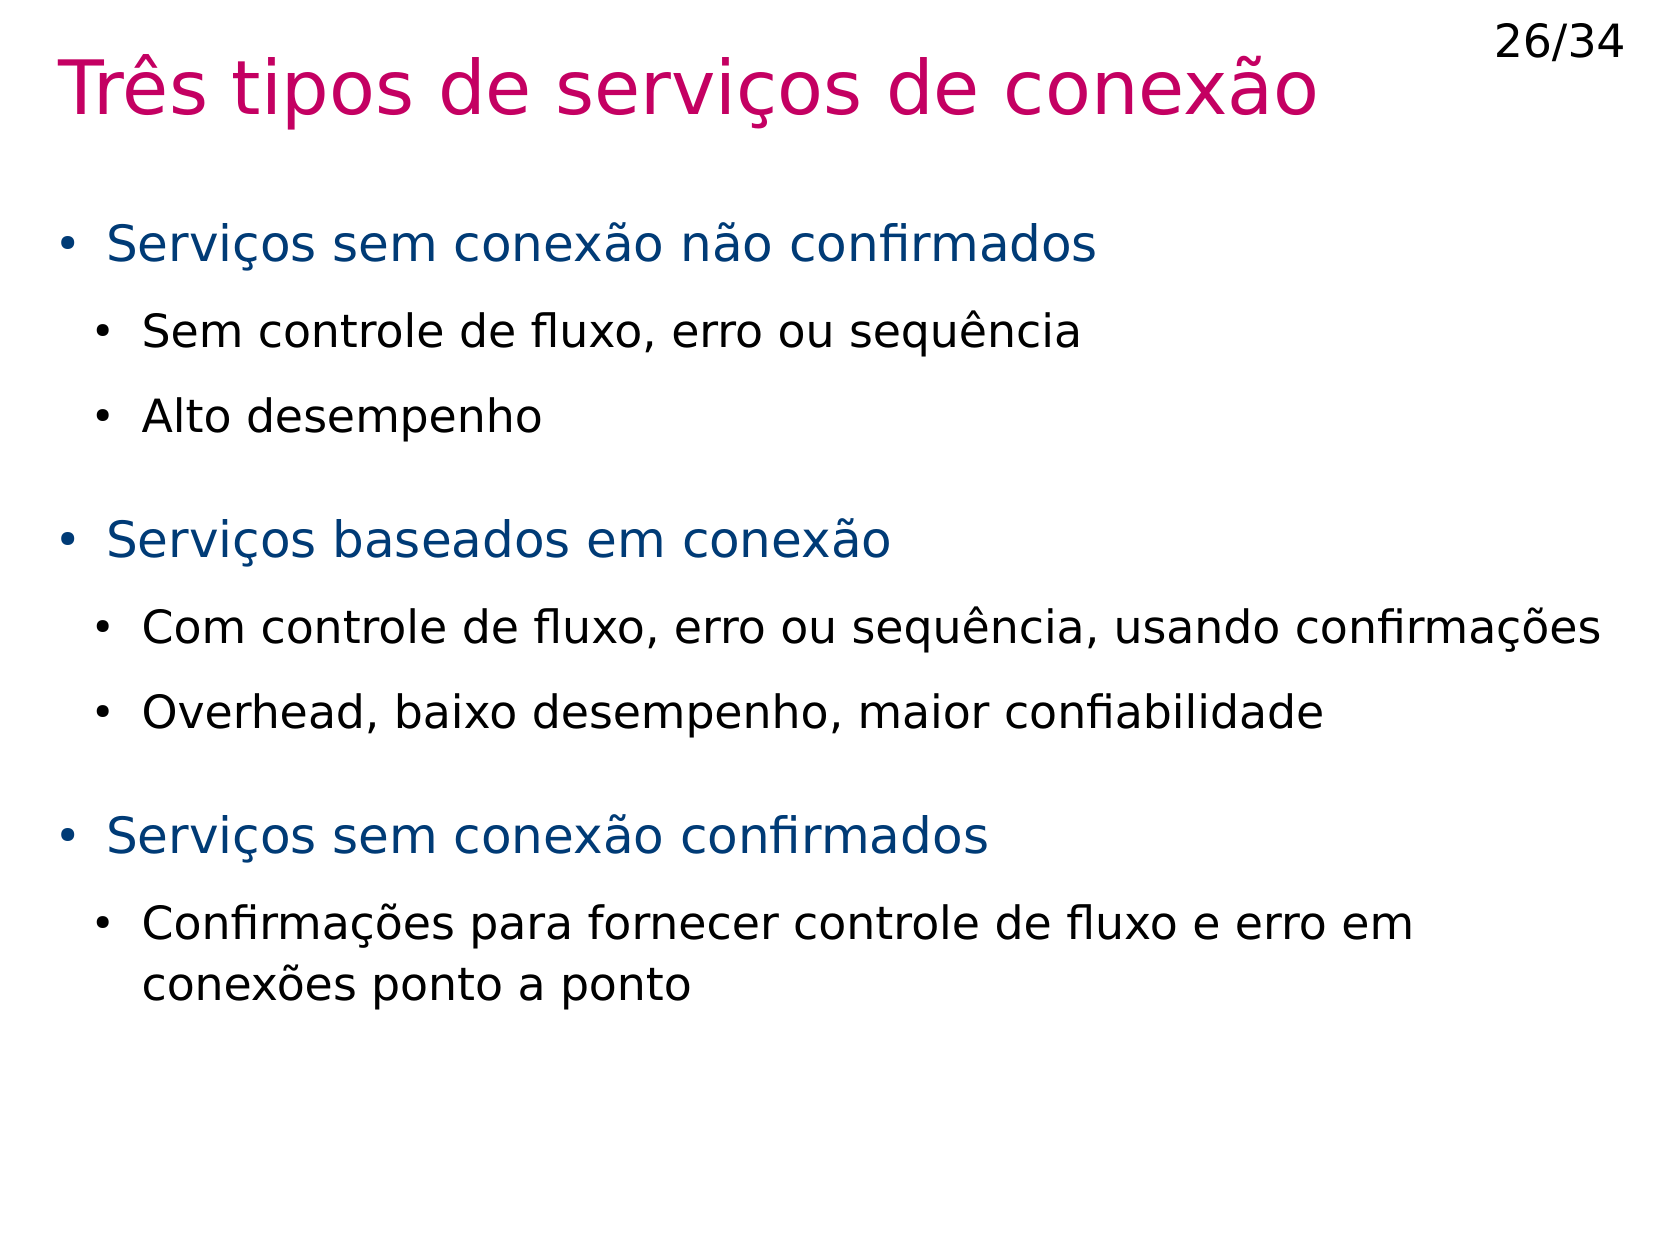

26
# Três tipos de serviços de conexão
Serviços sem conexão não confirmados
Sem controle de fluxo, erro ou sequência
Alto desempenho
Serviços baseados em conexão
Com controle de fluxo, erro ou sequência, usando confirmações
Overhead, baixo desempenho, maior confiabilidade
Serviços sem conexão confirmados
Confirmações para fornecer controle de fluxo e erro em conexões ponto a ponto